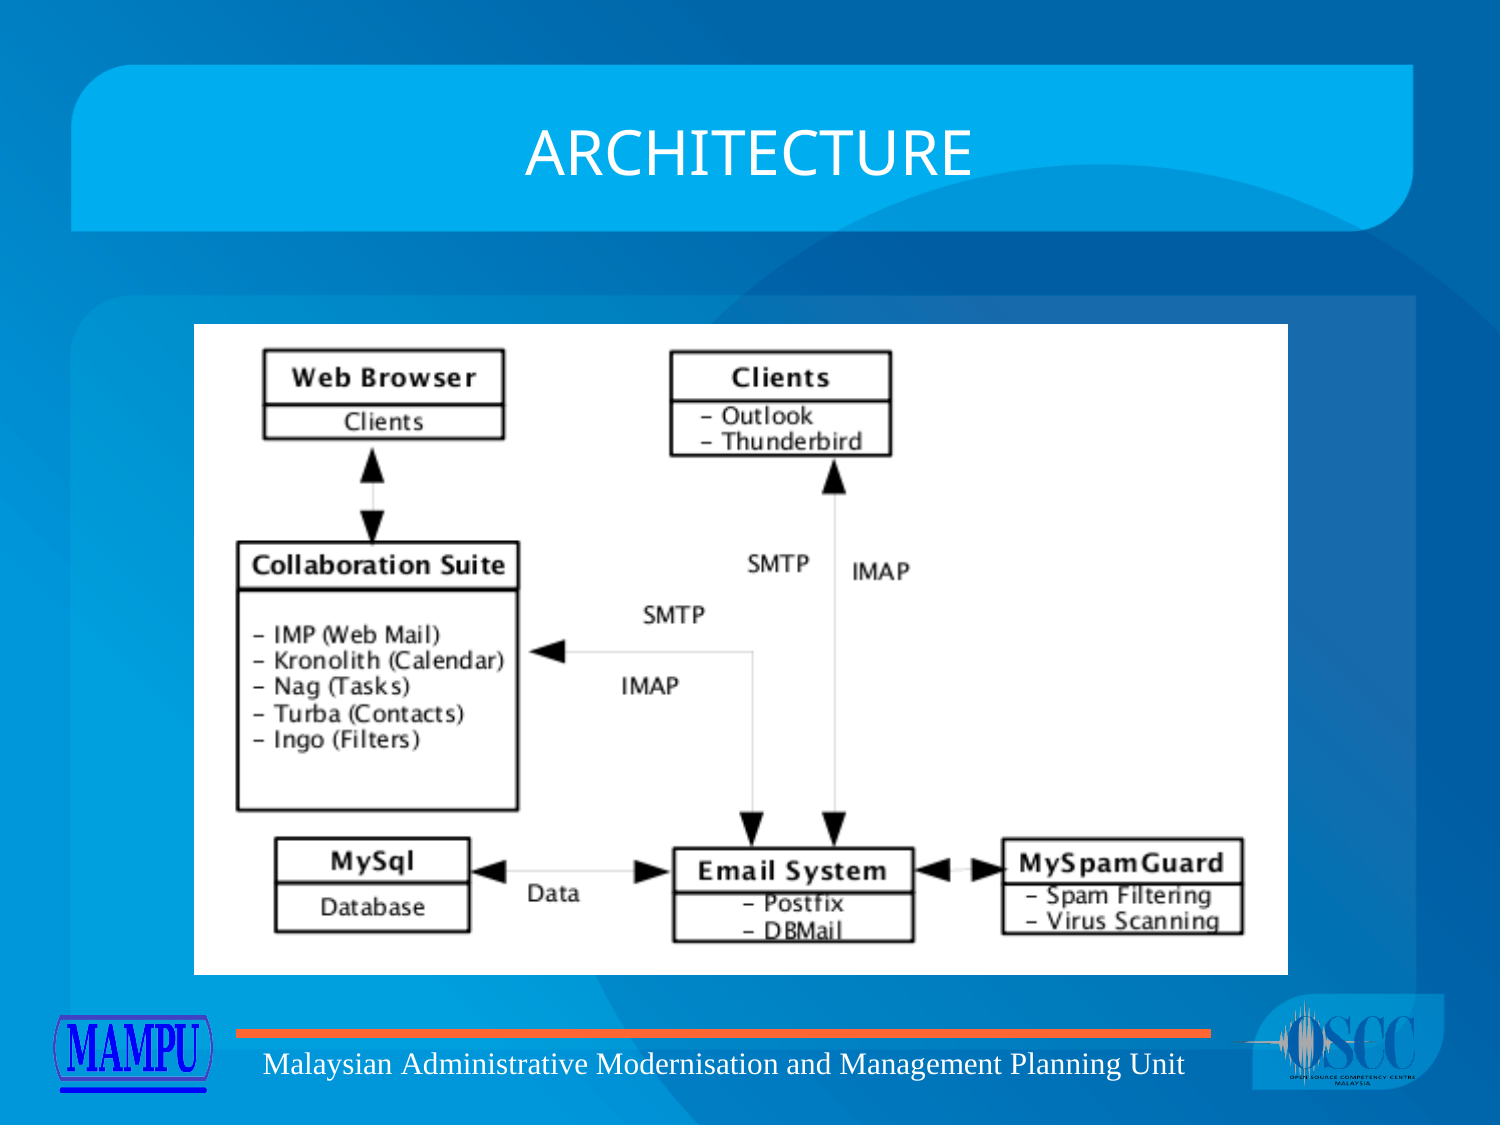

# ARCHITECTURE
Malaysian Administrative Modernisation and Management Planning Unit